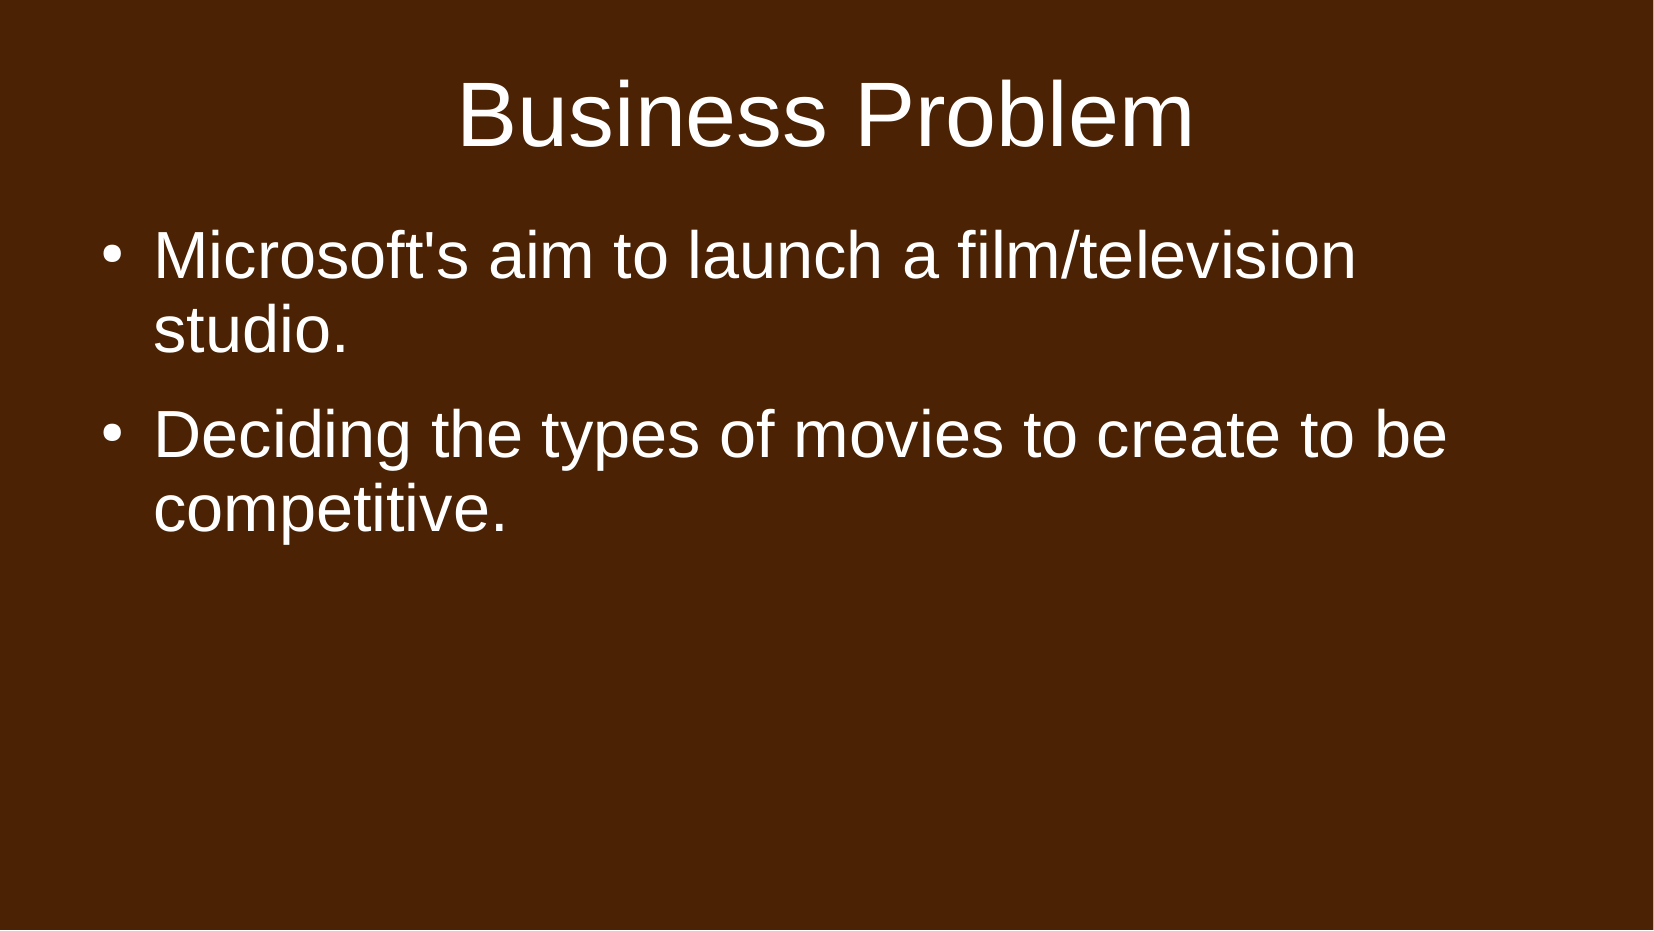

# Business Problem
Microsoft's aim to launch a film/television studio.
Deciding the types of movies to create to be competitive.